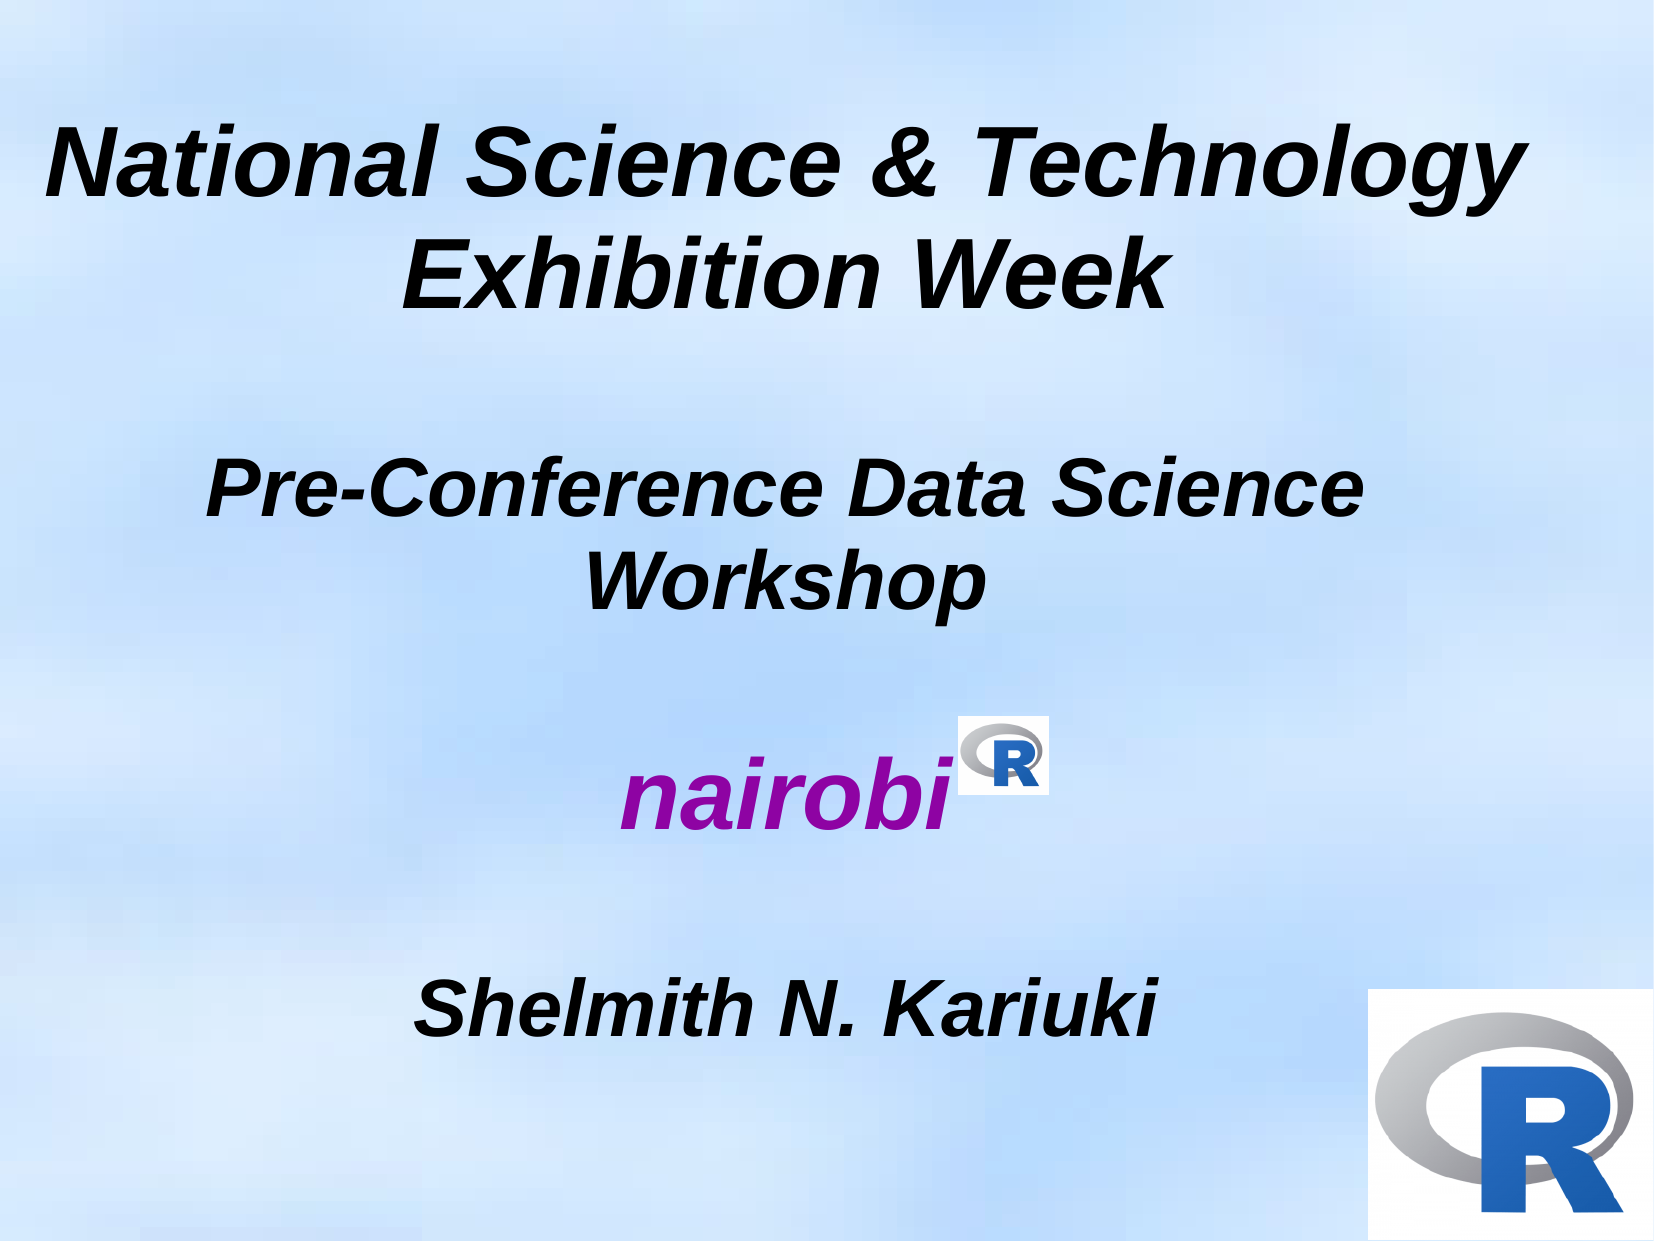

# National Science & Technology Exhibition Week Pre-Conference Data Science Workshop
nairobi
Shelmith N. Kariuki